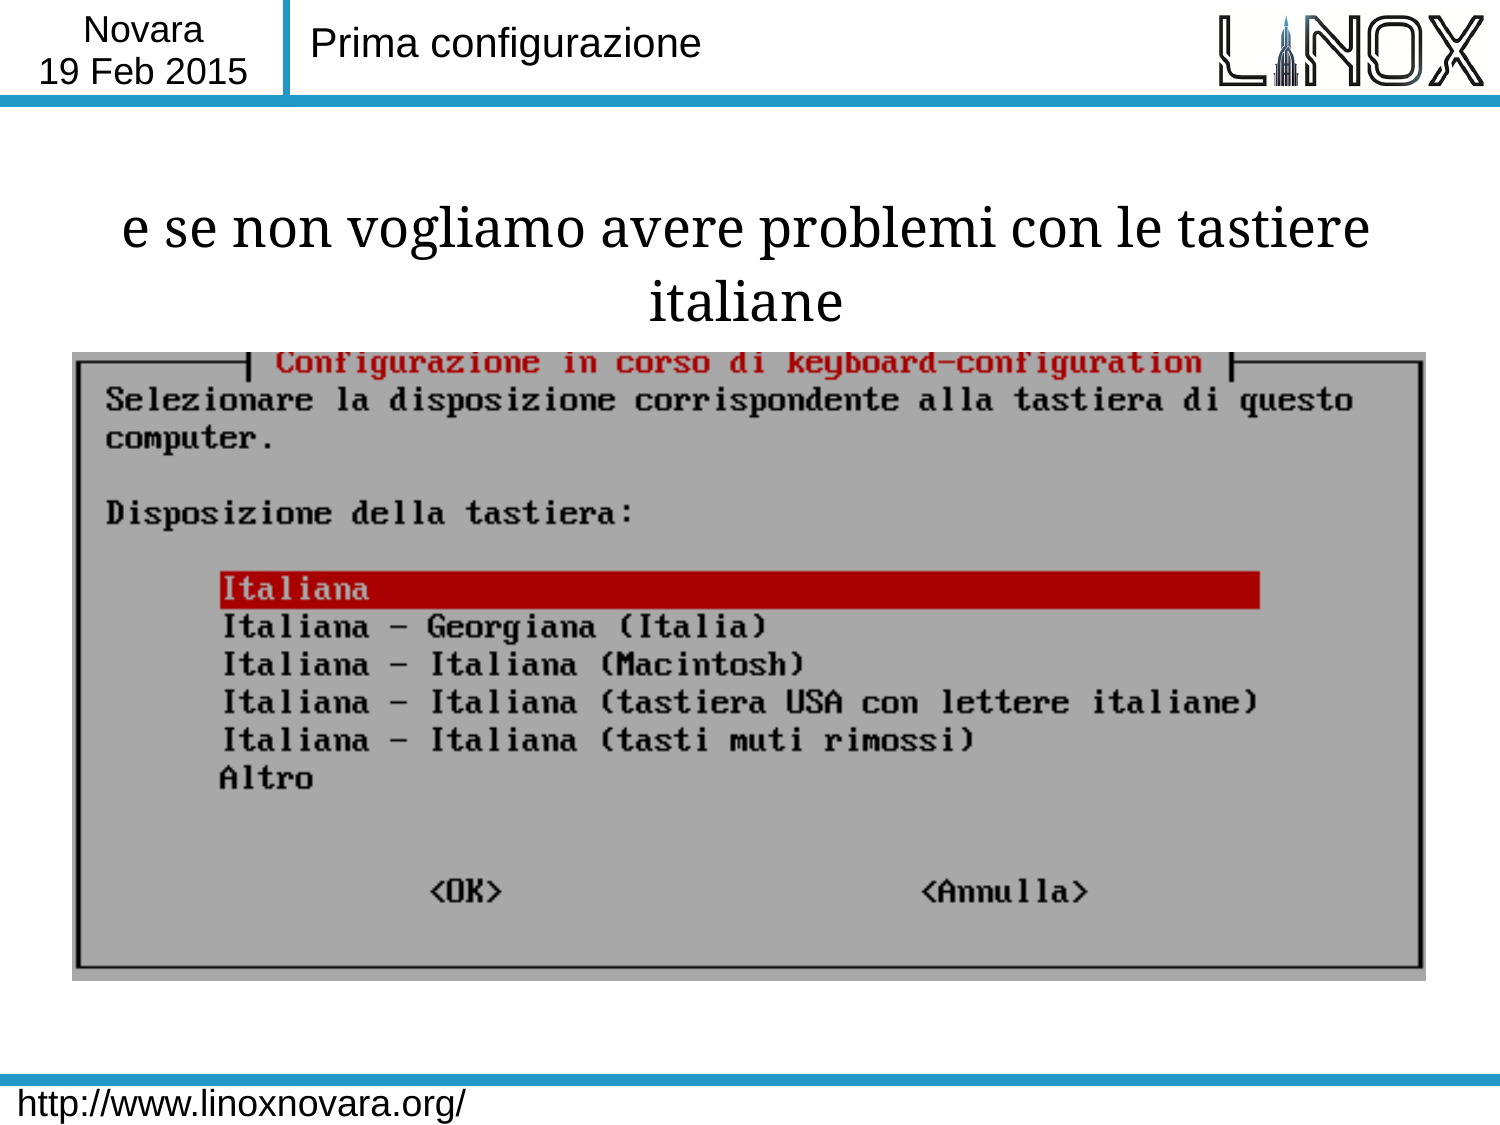

# Prima configurazione
e se non vogliamo avere problemi con le tastiere italiane